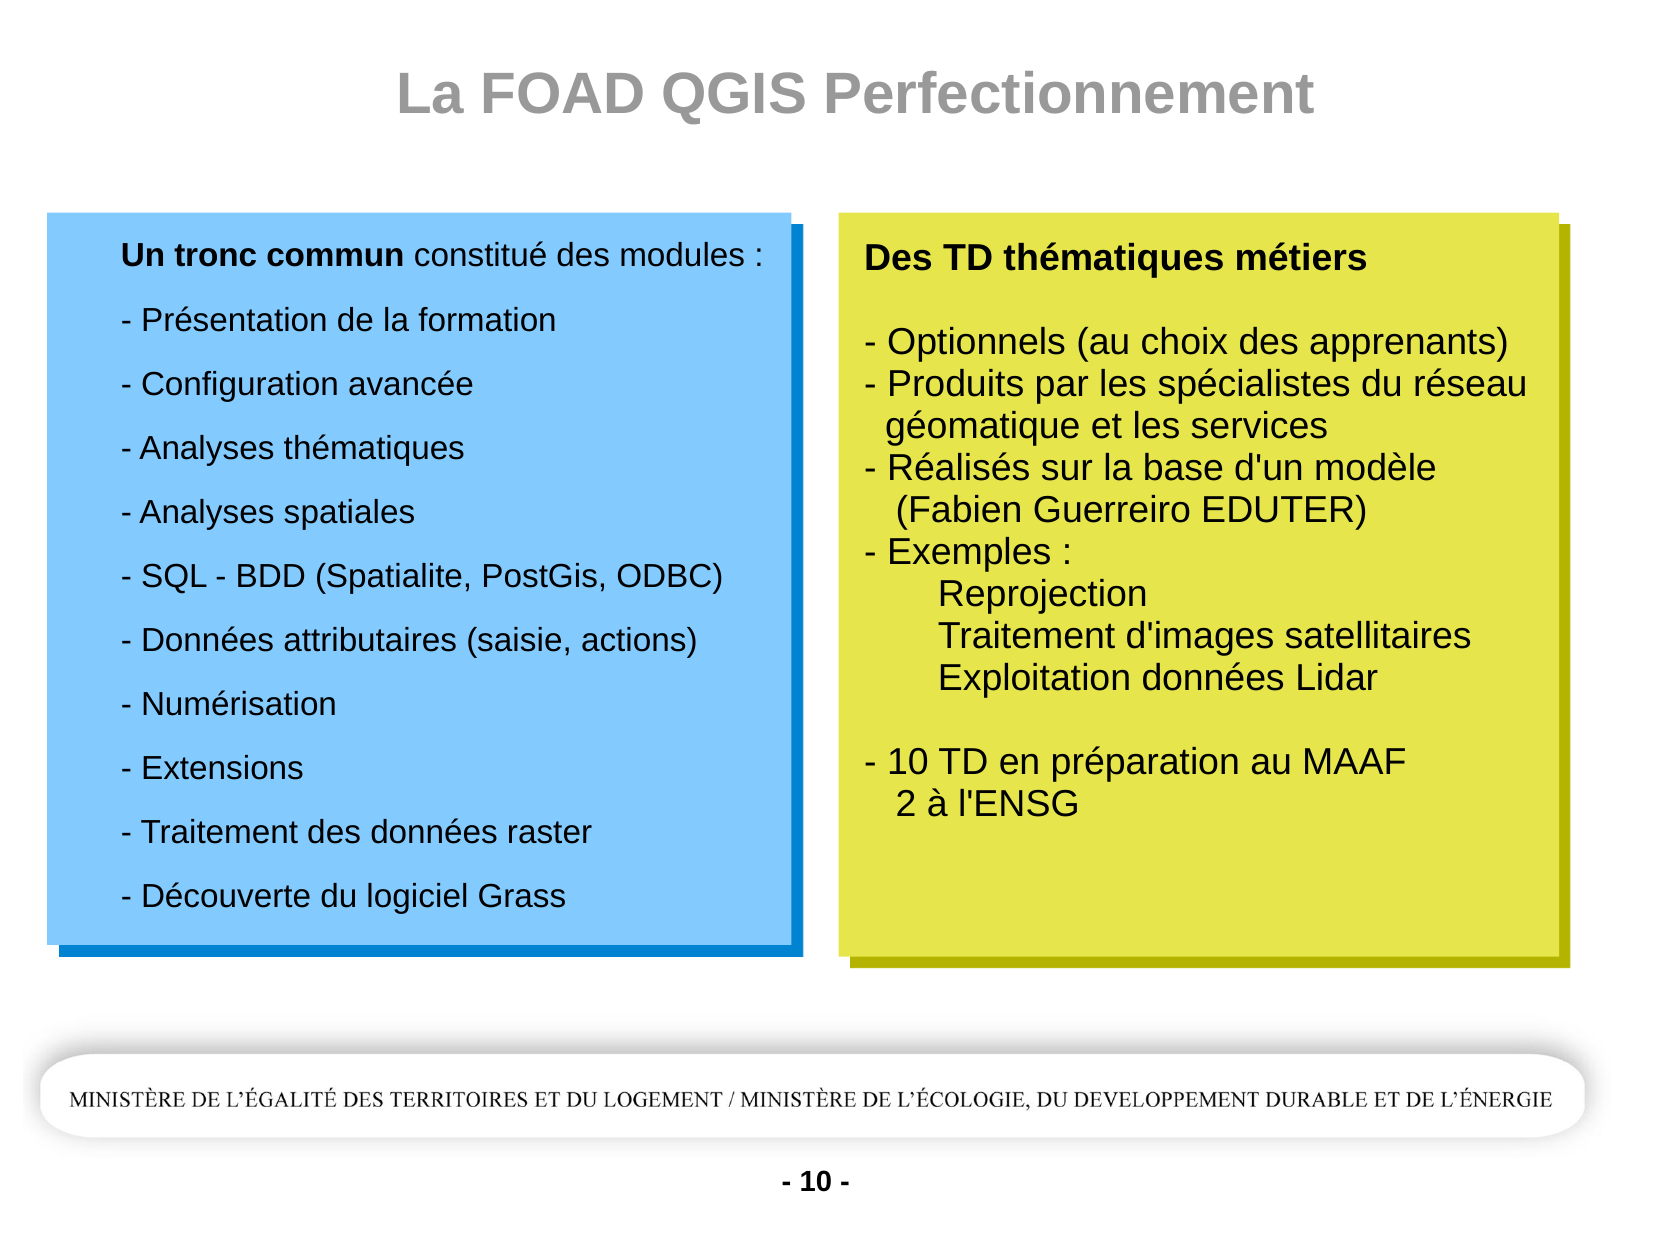

La FOAD QGIS Perfectionnement
Un tronc commun constitué des modules :
- Présentation de la formation
- Configuration avancée
- Analyses thématiques
- Analyses spatiales
- SQL - BDD (Spatialite, PostGis, ODBC)
- Données attributaires (saisie, actions)
- Numérisation
- Extensions
- Traitement des données raster
- Découverte du logiciel Grass
Des TD thématiques métiers
- Optionnels (au choix des apprenants)
- Produits par les spécialistes du réseau
 géomatique et les services
- Réalisés sur la base d'un modèle
 (Fabien Guerreiro EDUTER)
- Exemples :
	Reprojection
	Traitement d'images satellitaires
	Exploitation données Lidar
- 10 TD en préparation au MAAF
 2 à l'ENSG